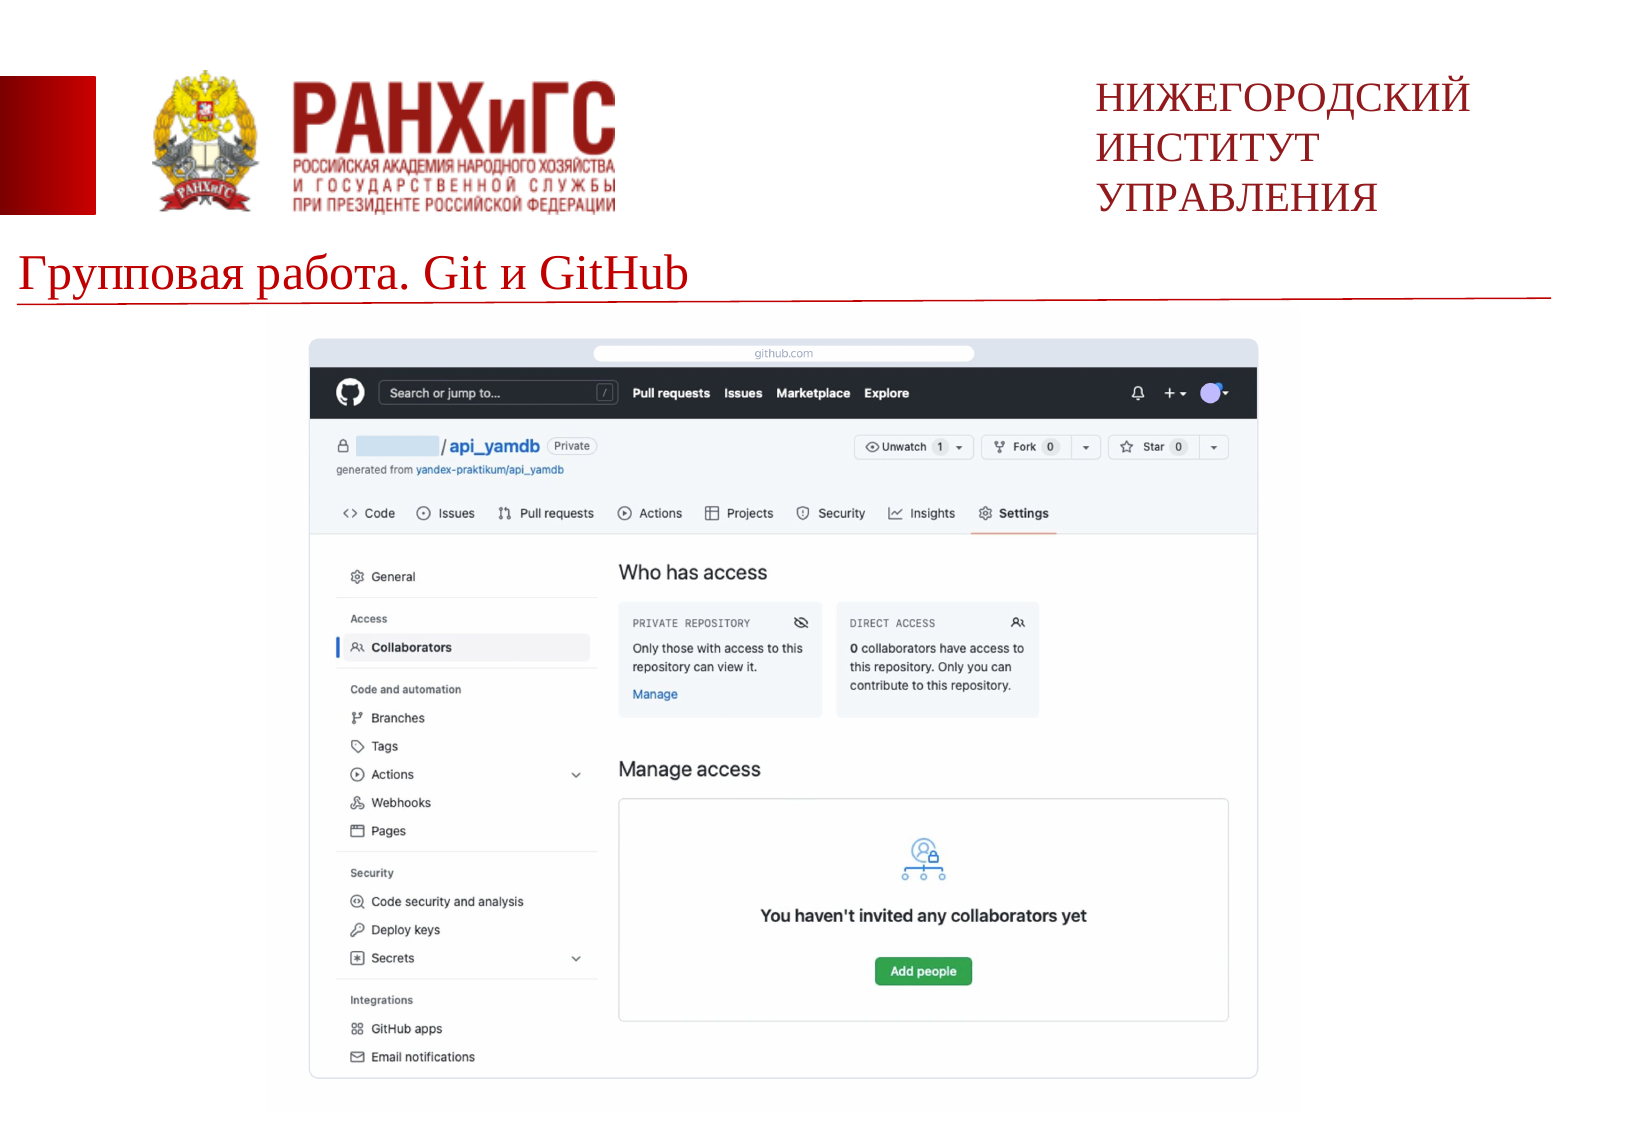

НИЖЕГОРОДСКИЙ
ИНСТИТУТ
УПРАВЛЕНИЯ
Групповая работа. Git и GitHub